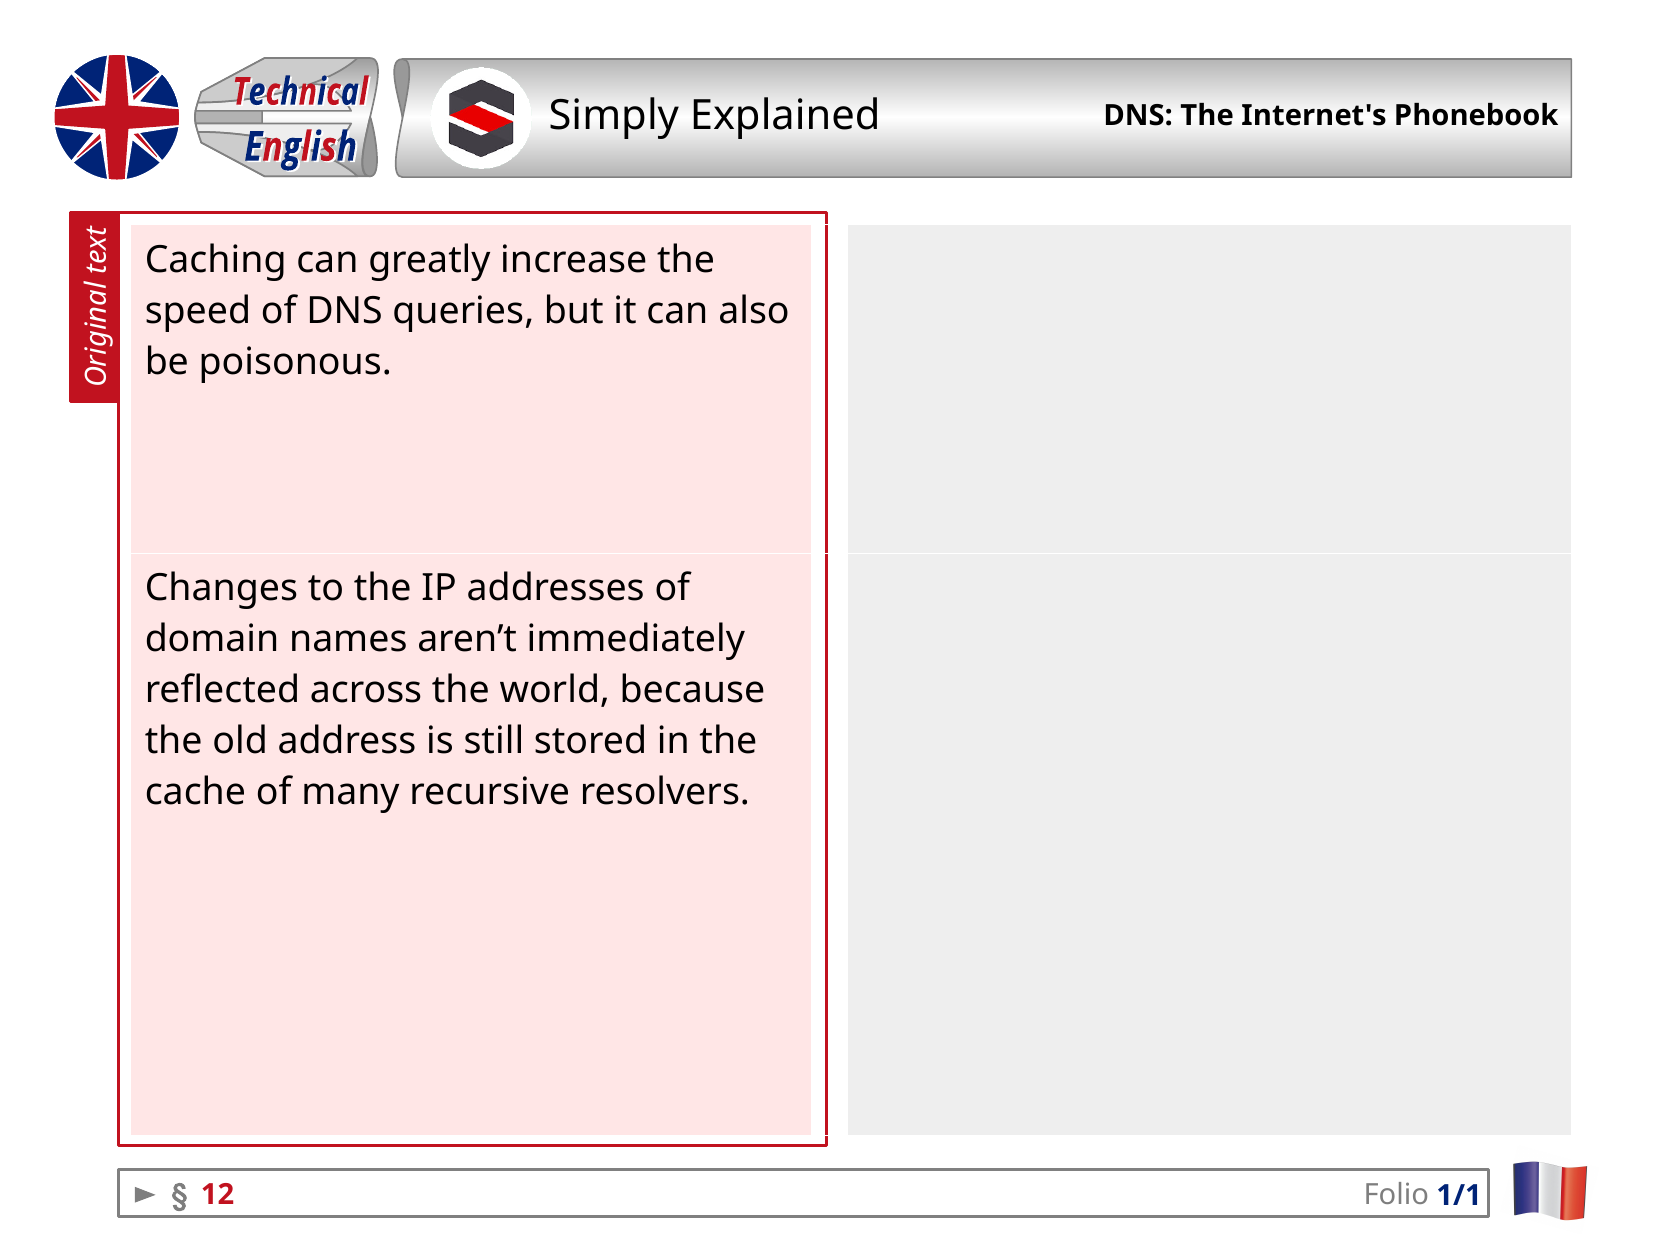

#
| Caching can greatly increase the speed of DNS queries, but it can also be poisonous. | | |
| --- | --- | --- |
| Changes to the IP addresses of domain names aren’t immediately reflected across the world, because the old address is still stored in the cache of many recursive resolvers. | | |
12
1/1